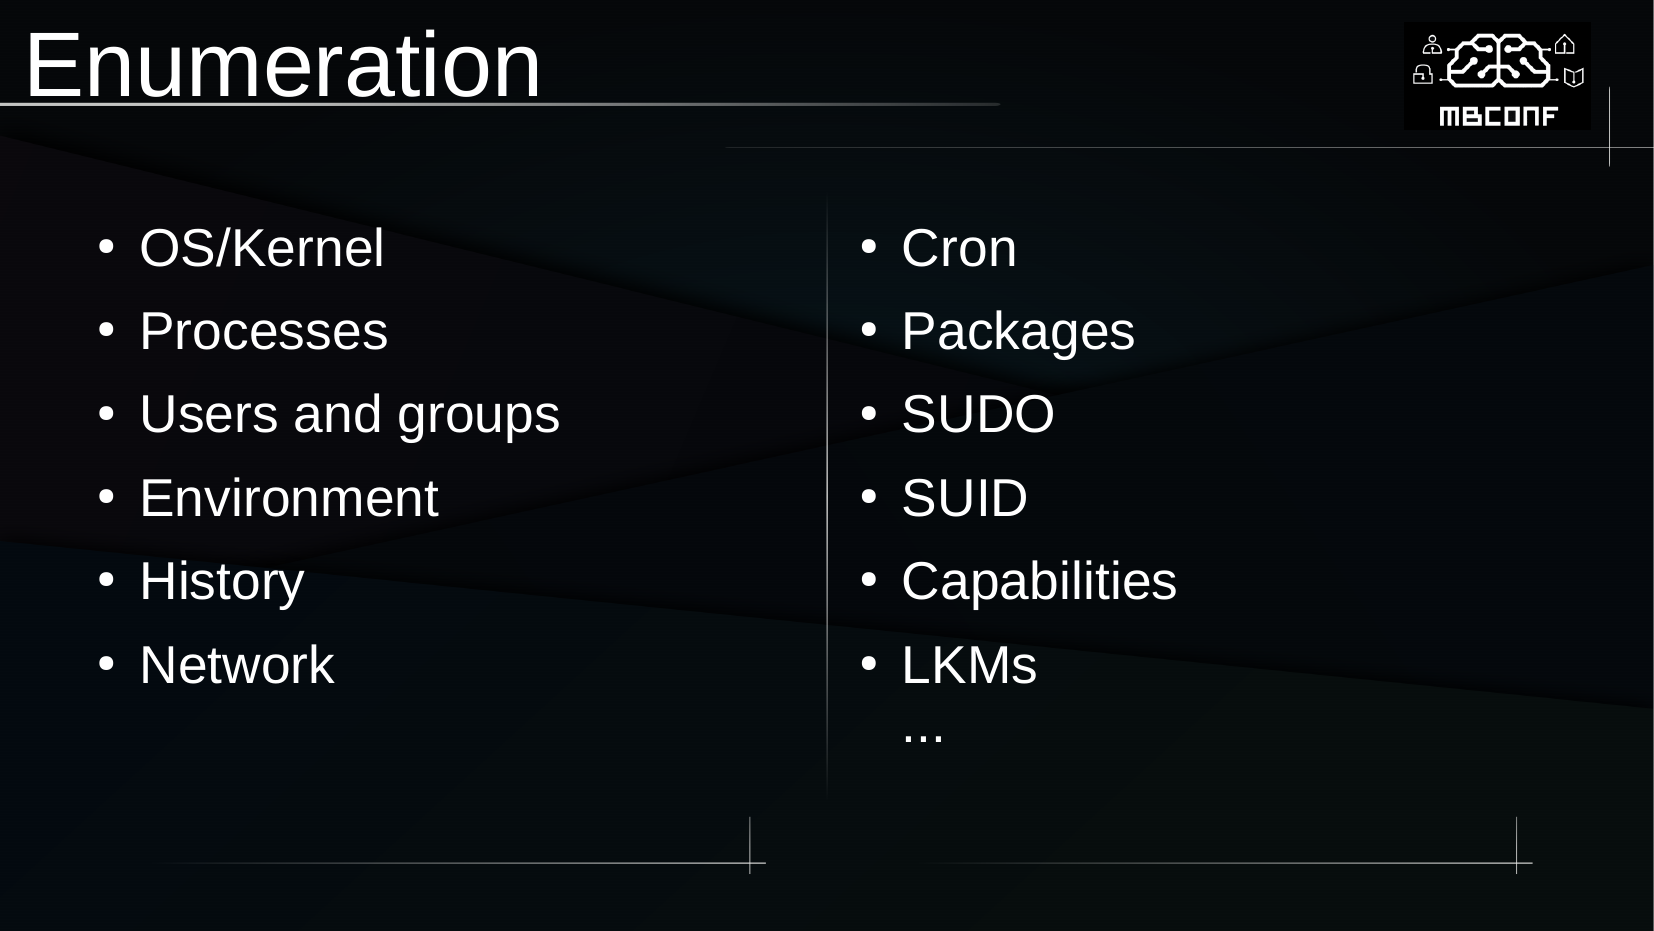

# Enumeration
OS/Kernel
Processes
Users and groups
Environment
History
Network
Cron
Packages
SUDO
SUID
Capabilities
LKMs
...